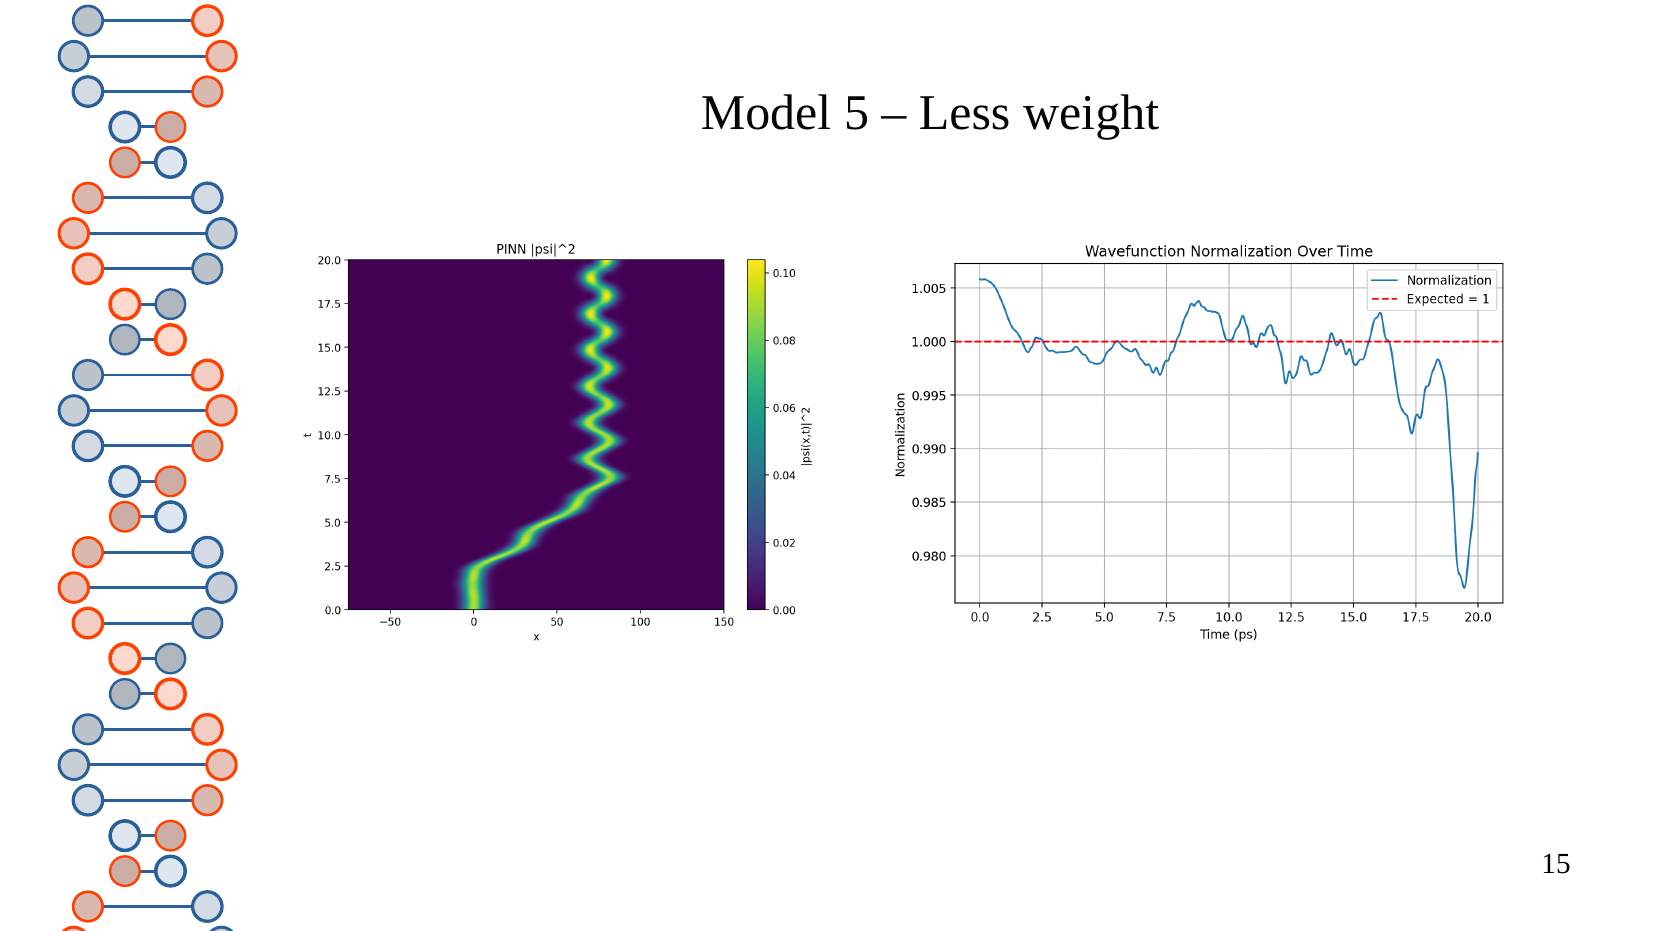

# Model 5 – Less weight
15